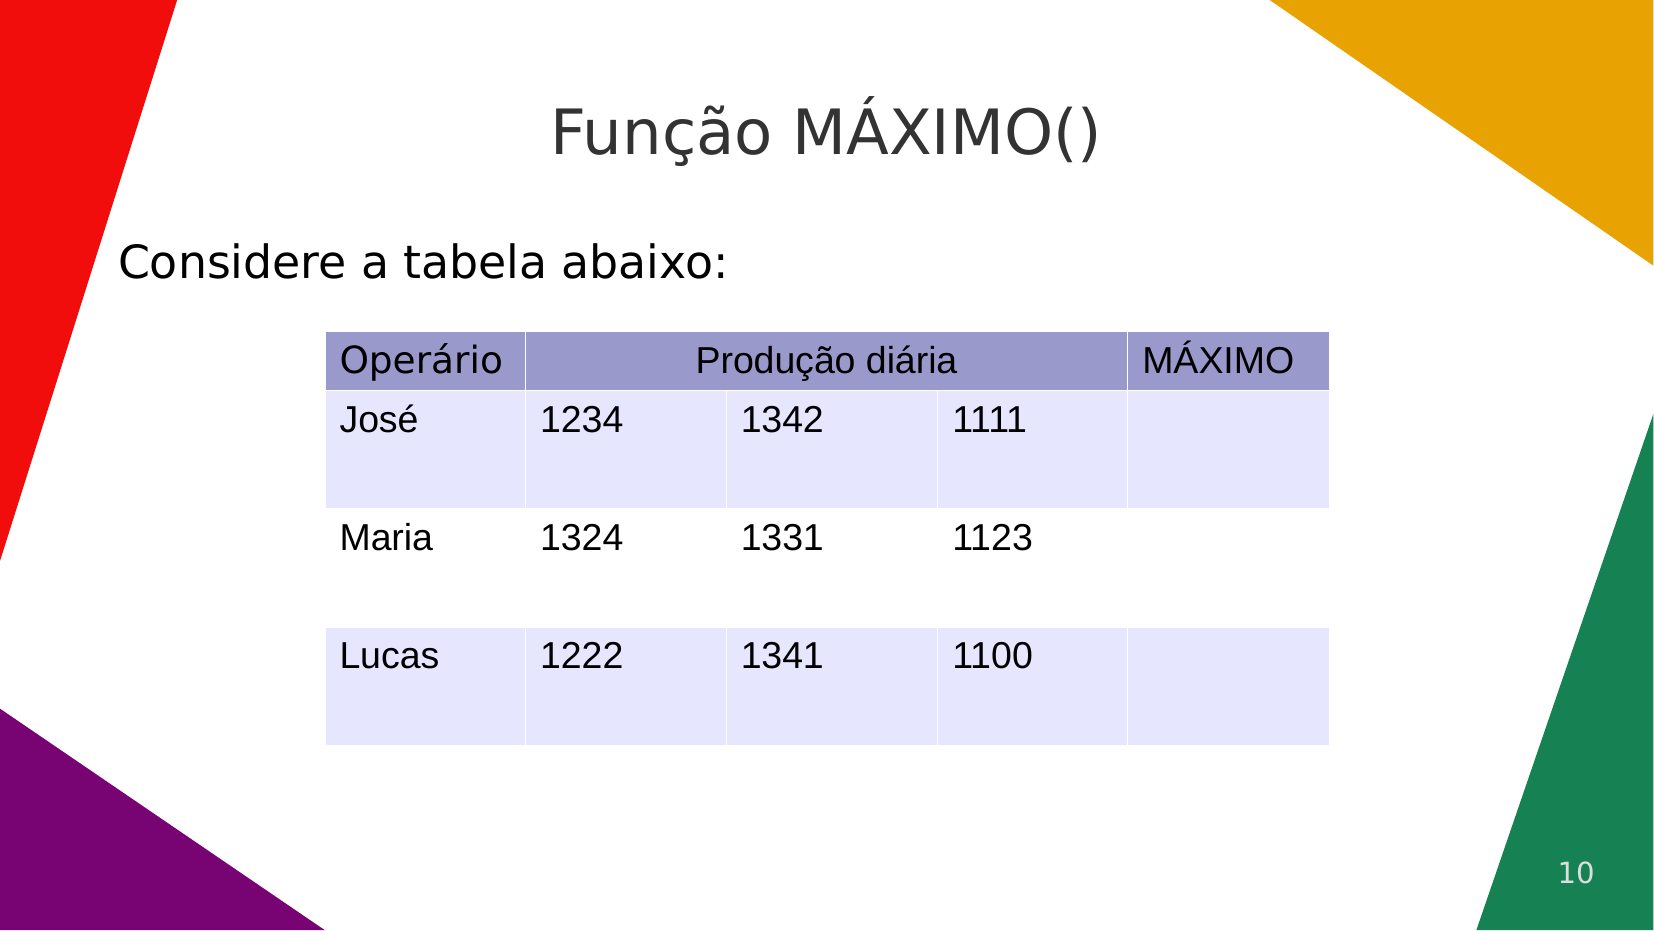

# Função MÁXIMO()
Considere a tabela abaixo:
| Operário | Produção diária | | | MÁXIMO |
| --- | --- | --- | --- | --- |
| José | 1234 | 1342 | 1111 | |
| Maria | 1324 | 1331 | 1123 | |
| Lucas | 1222 | 1341 | 1100 | |
| | | | | |
10